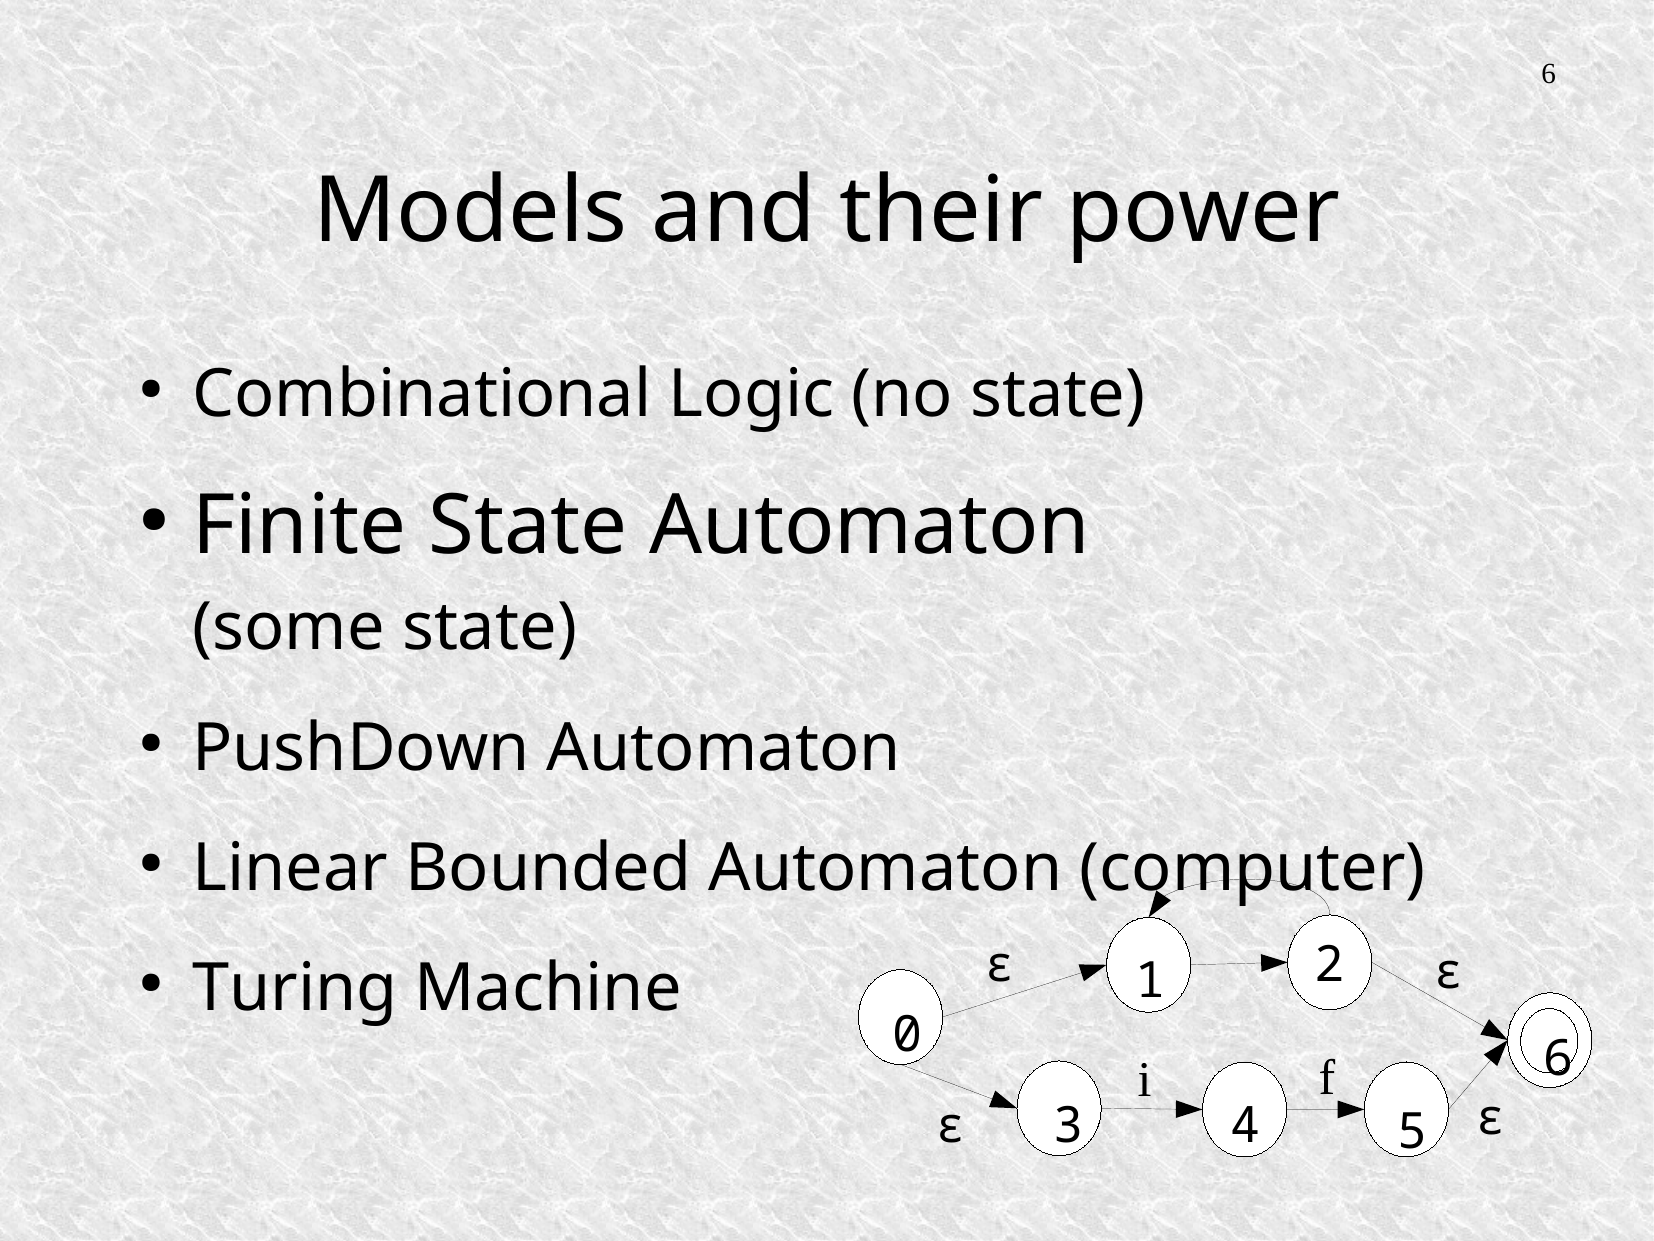

6
# Models and their power
Combinational Logic (no state)
Finite State Automaton
(some state)
PushDown Automaton
Linear Bounded Automaton (computer)
Turing Machine
2
ε
ε
1
0
6
f
i
ε
3
4
ε
5